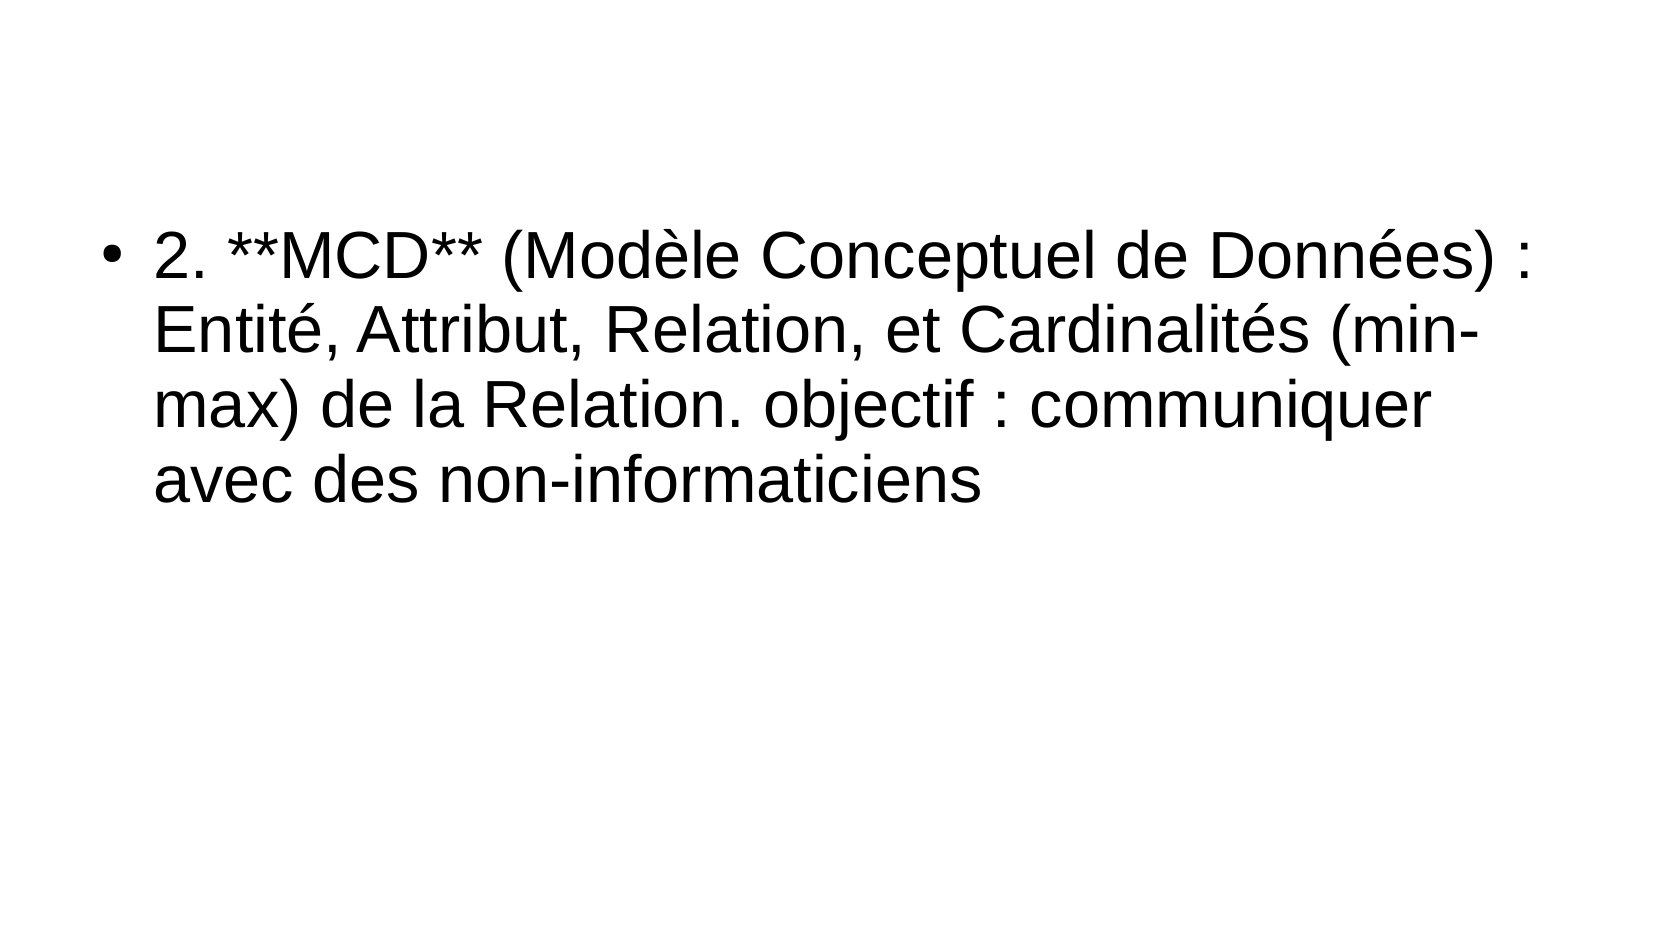

#
2. **MCD** (Modèle Conceptuel de Données) : Entité, Attribut, Relation, et Cardinalités (min-max) de la Relation. objectif : communiquer avec des non-informaticiens